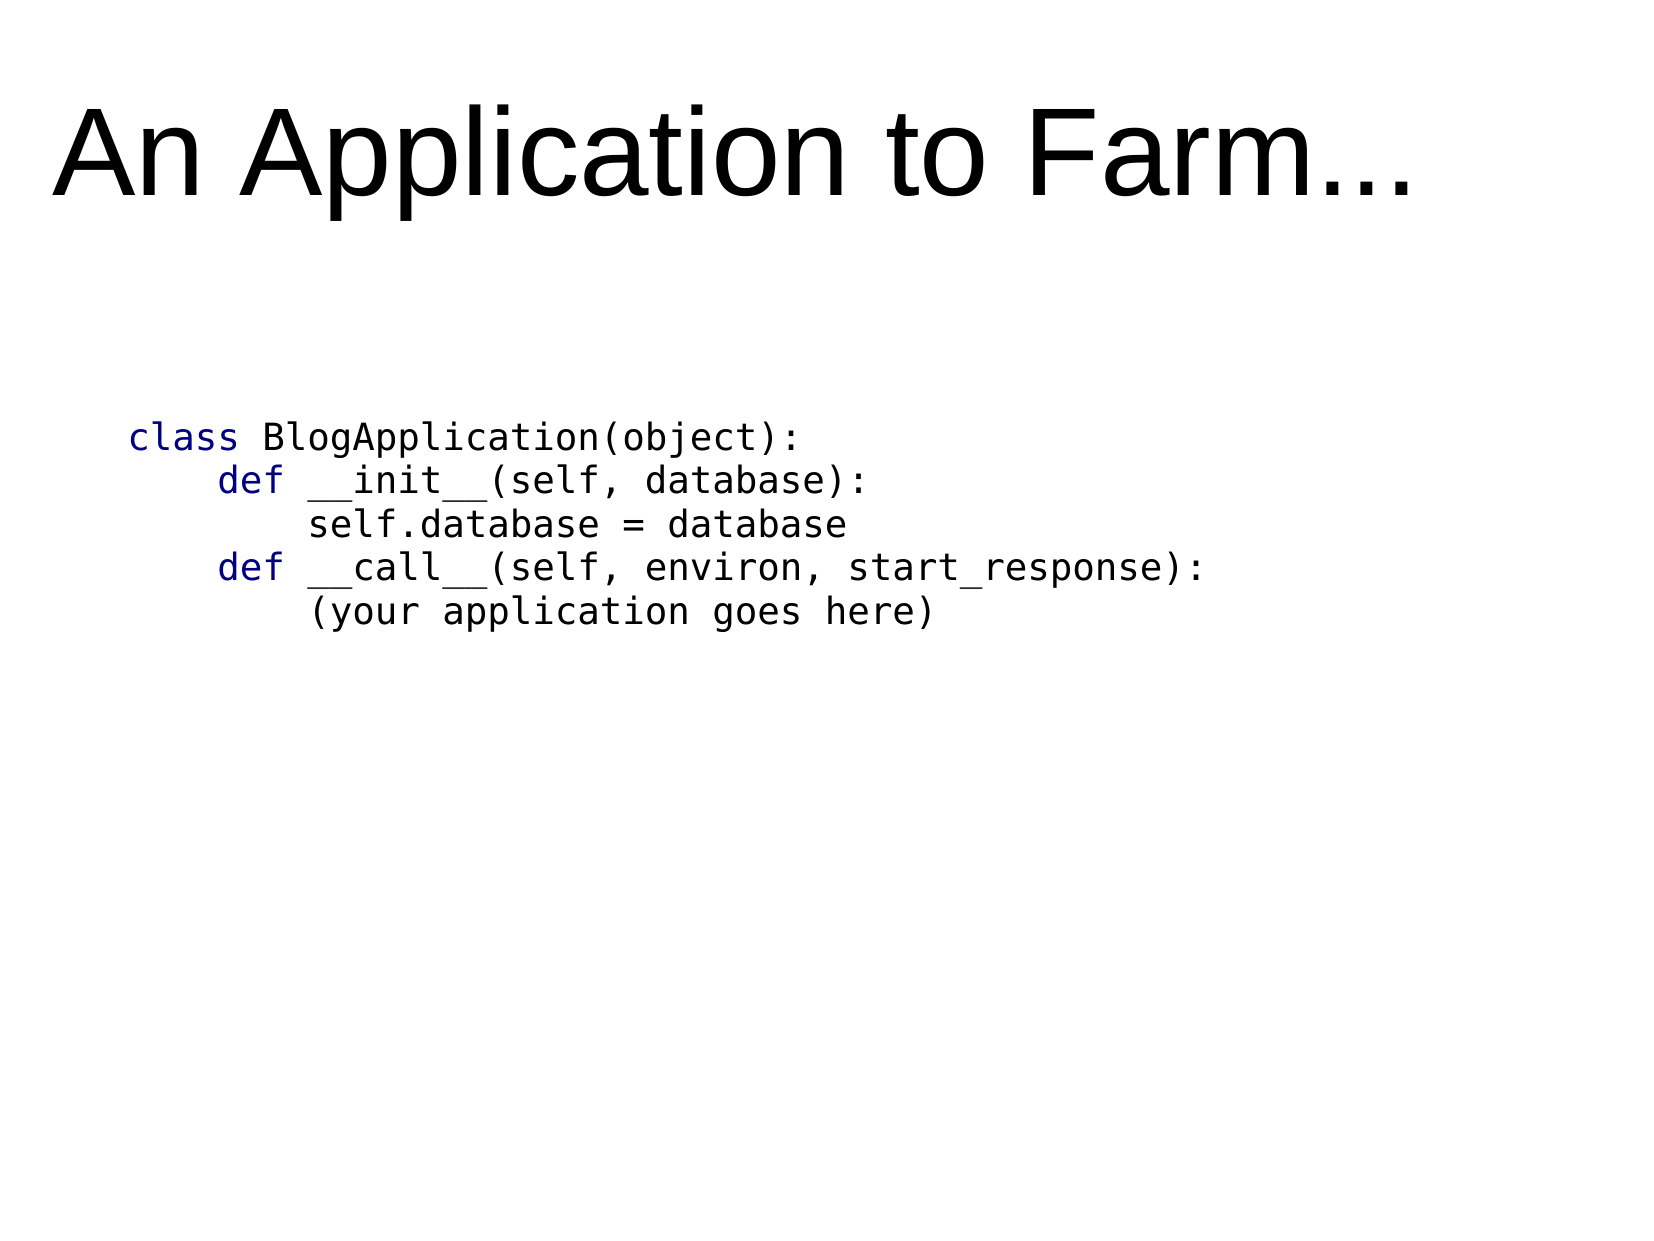

An Application to Farm...
class BlogApplication(object):
 def __init__(self, database):
 self.database = database
 def __call__(self, environ, start_response):
 (your application goes here)